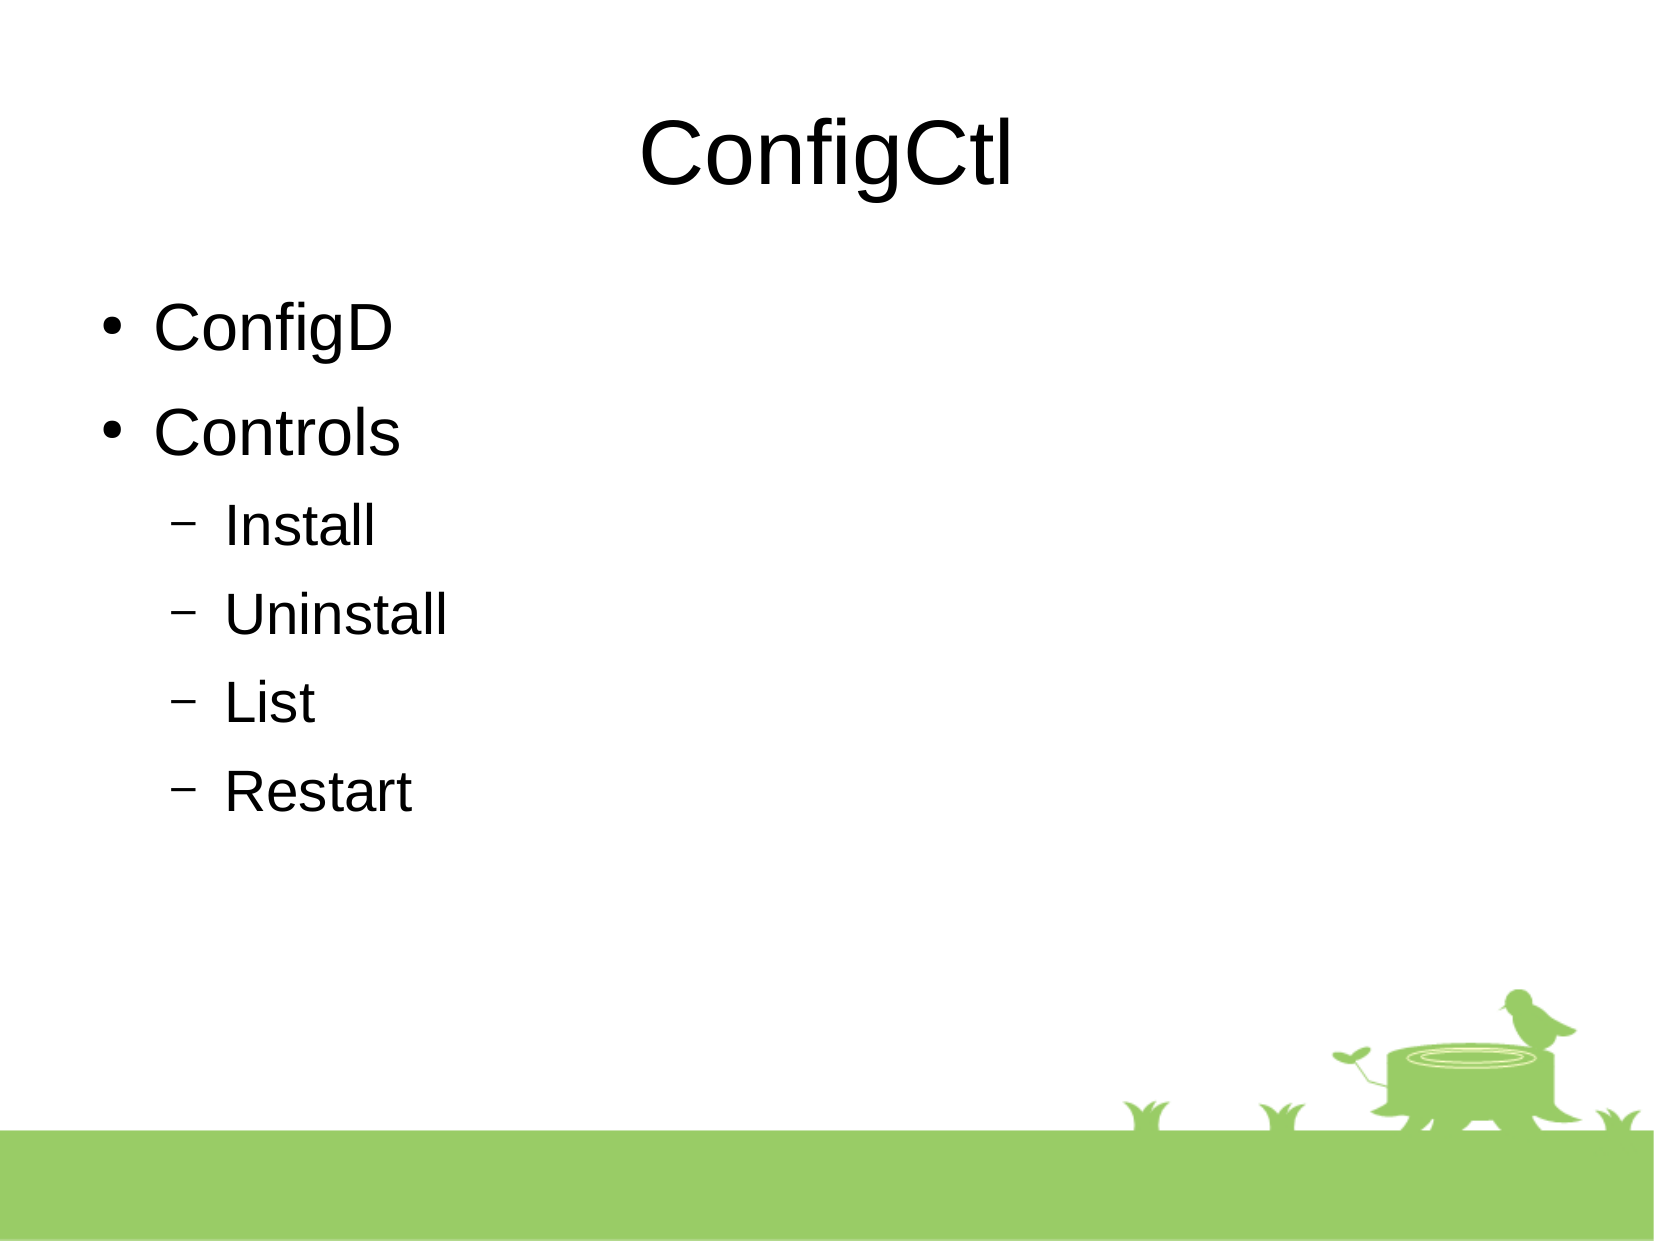

# ConfigCtl
ConfigD
Controls
Install
Uninstall
List
Restart